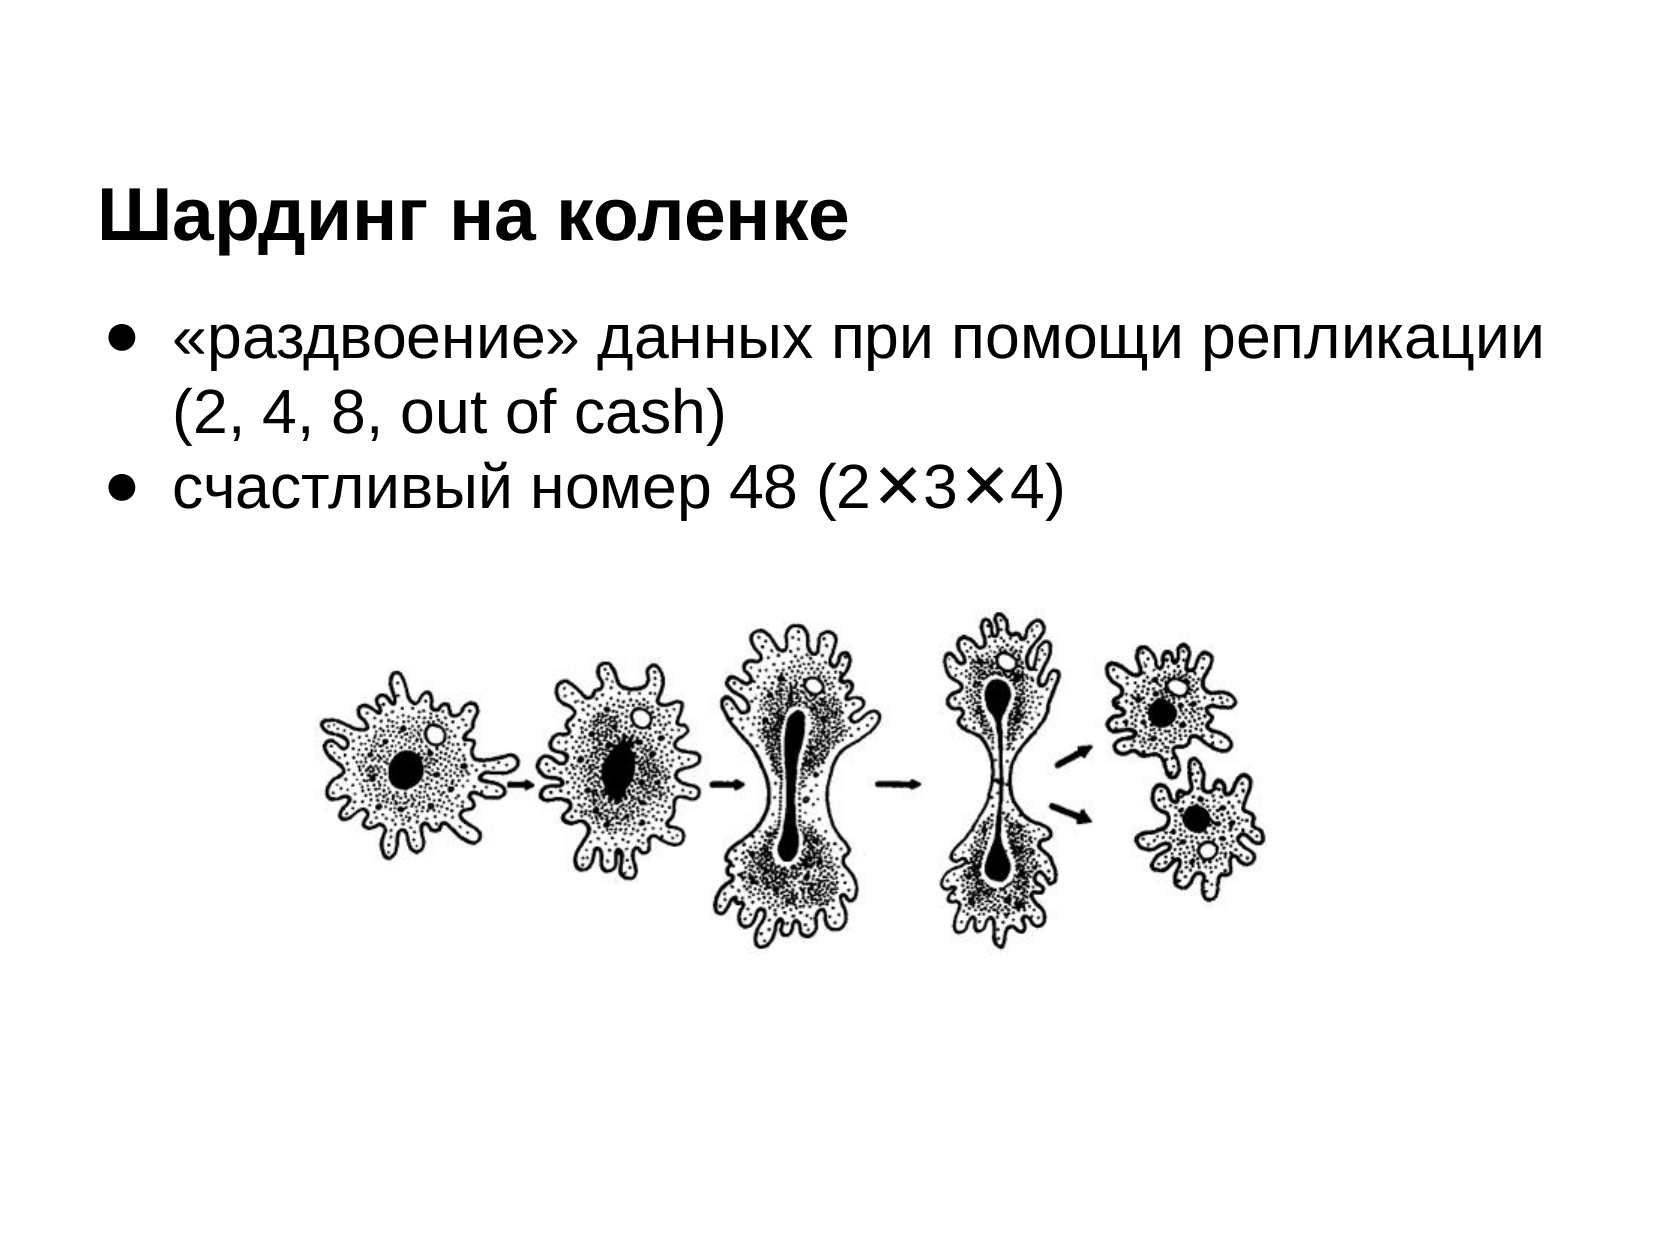

# Шардинг на коленке
«раздвоение» данных при помощи репликации (2, 4, 8, out of cash)
счастливый номер 48 (2✕3✕4)